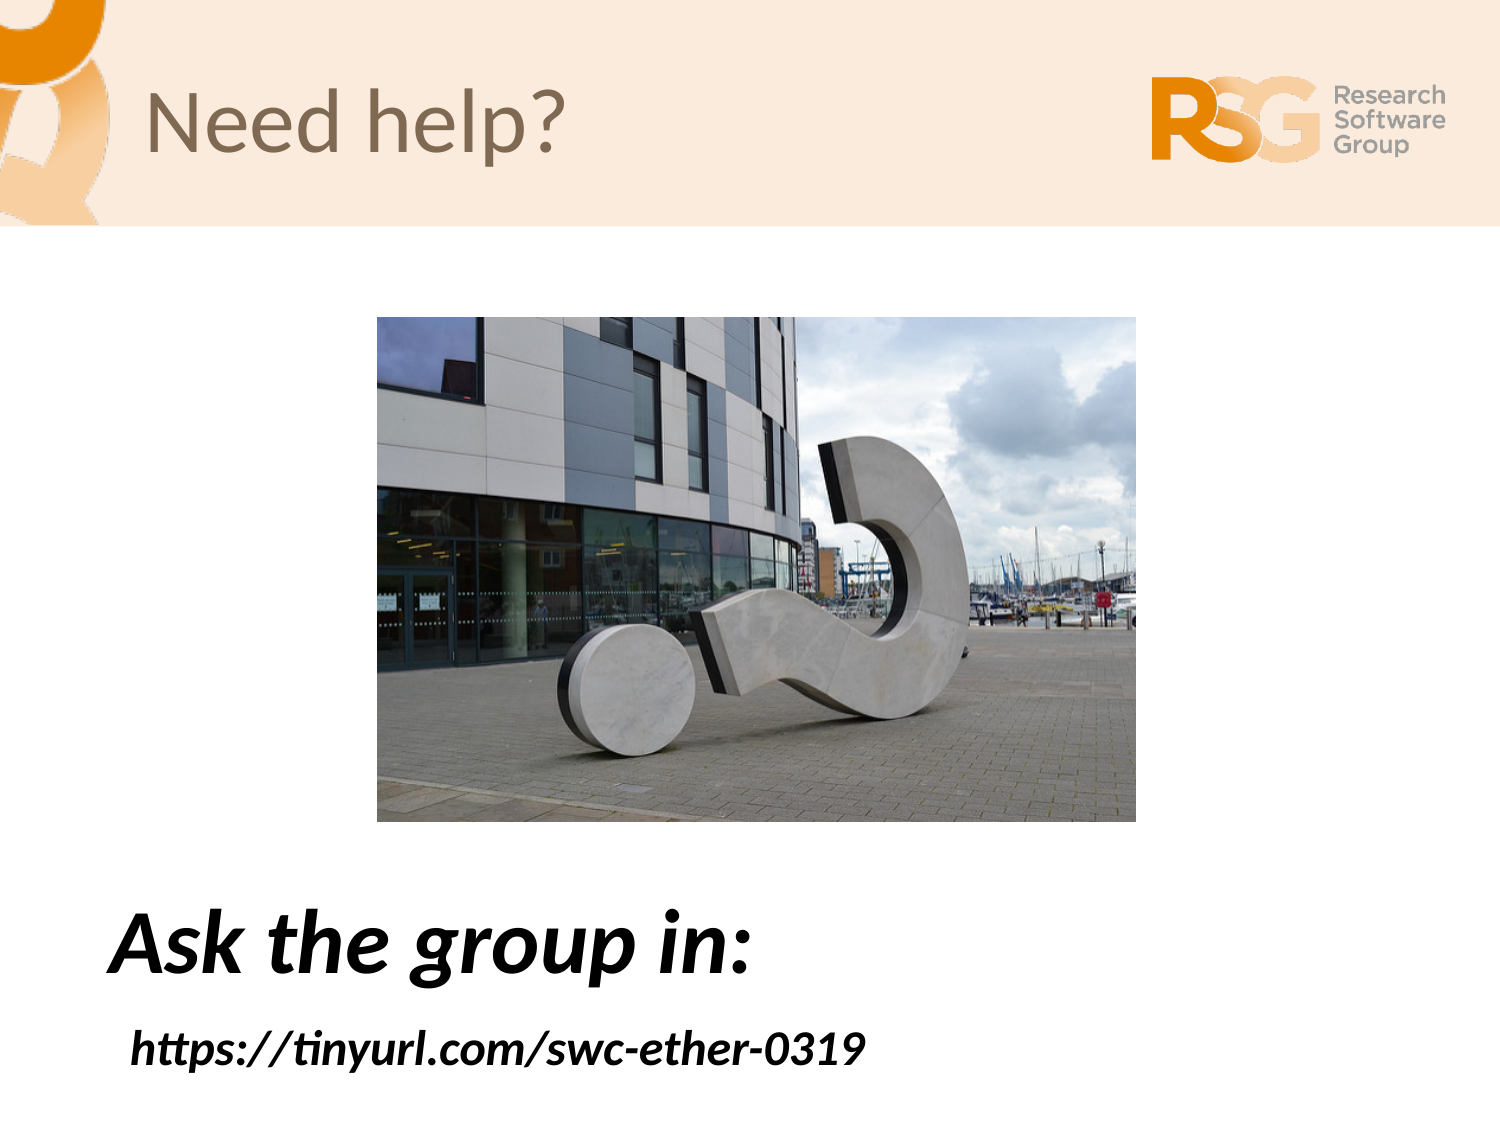

# Need help?
Ask the group in:
 https://tinyurl.com/swc-ether-0319